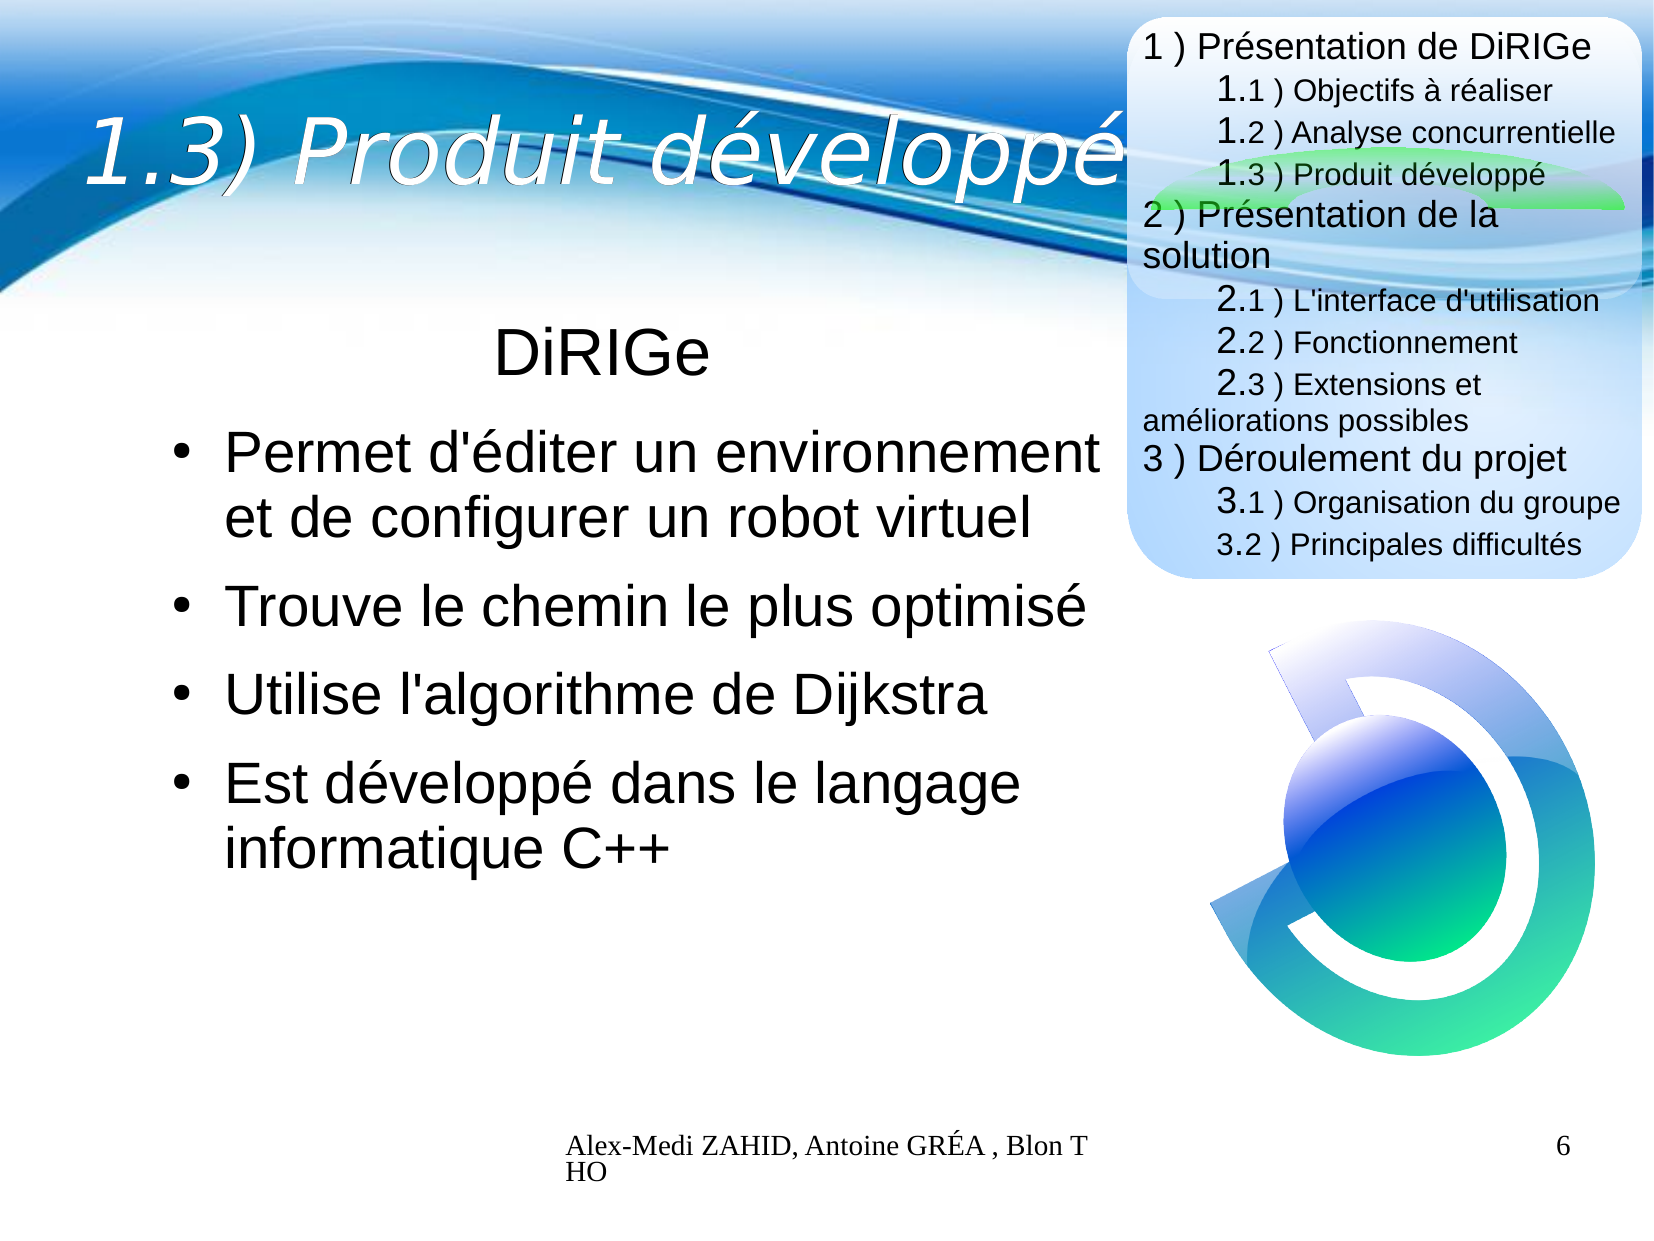

# 1.3) Produit développé
DiRIGe
Permet d'éditer un environnement et de configurer un robot virtuel
Trouve le chemin le plus optimisé
Utilise l'algorithme de Dijkstra
Est développé dans le langage informatique C++
Alex-Medi ZAHID, Antoine GRÉA , Blon THO
6